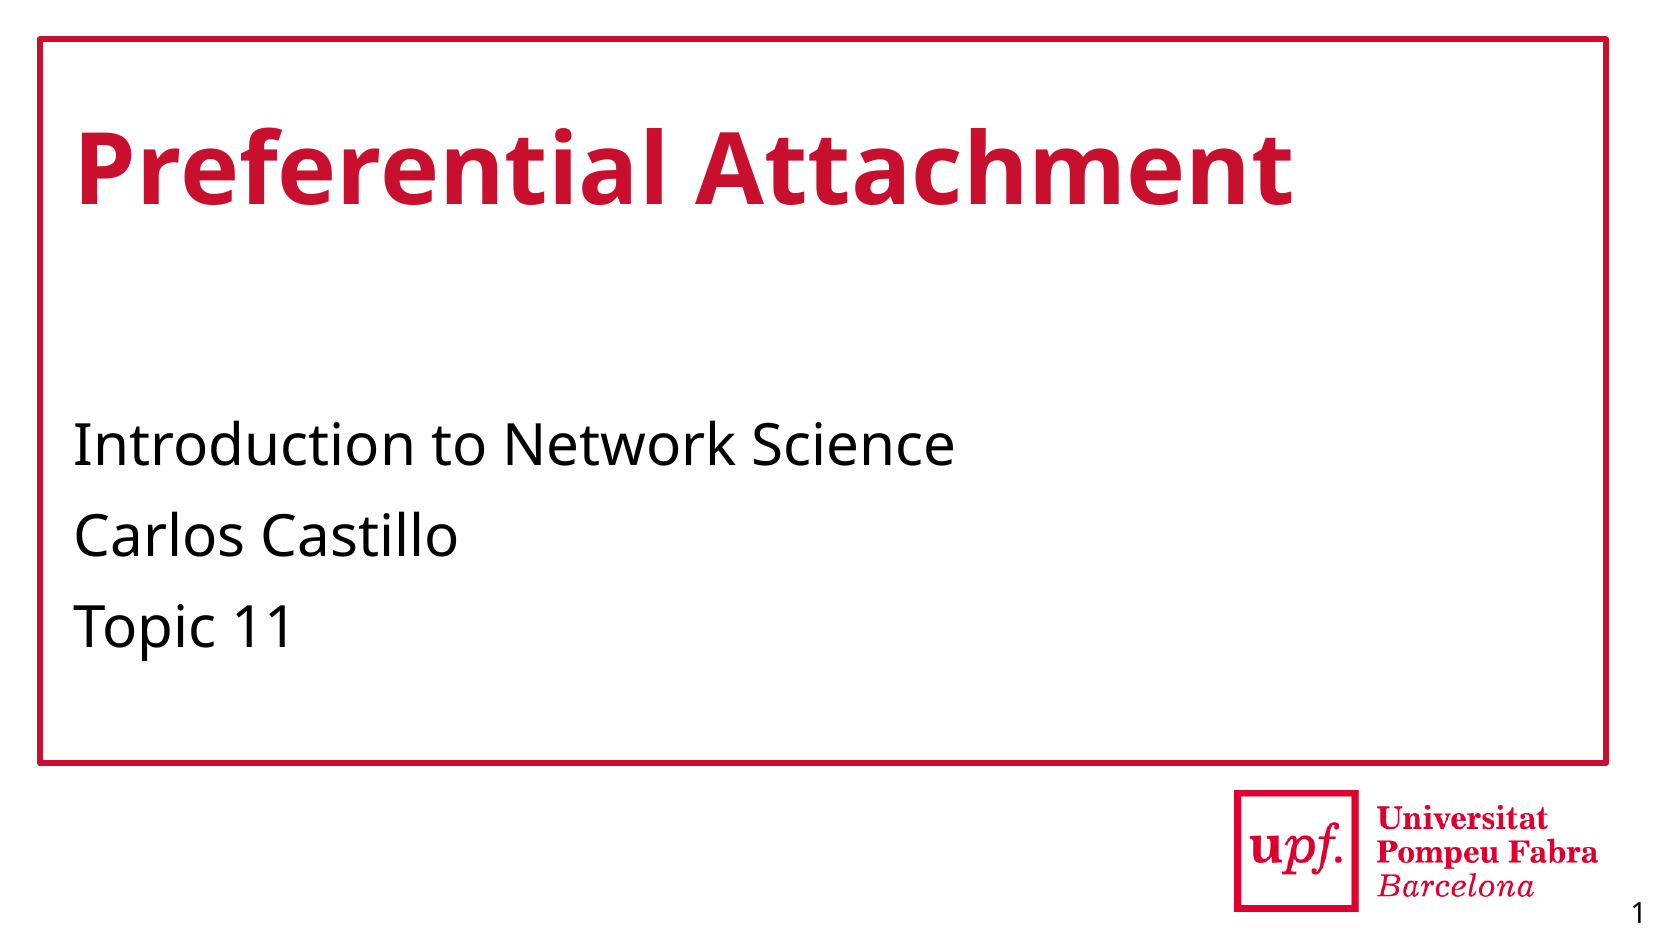

Preferential Attachment
Introduction to Network Science
Carlos Castillo
Topic 11
1